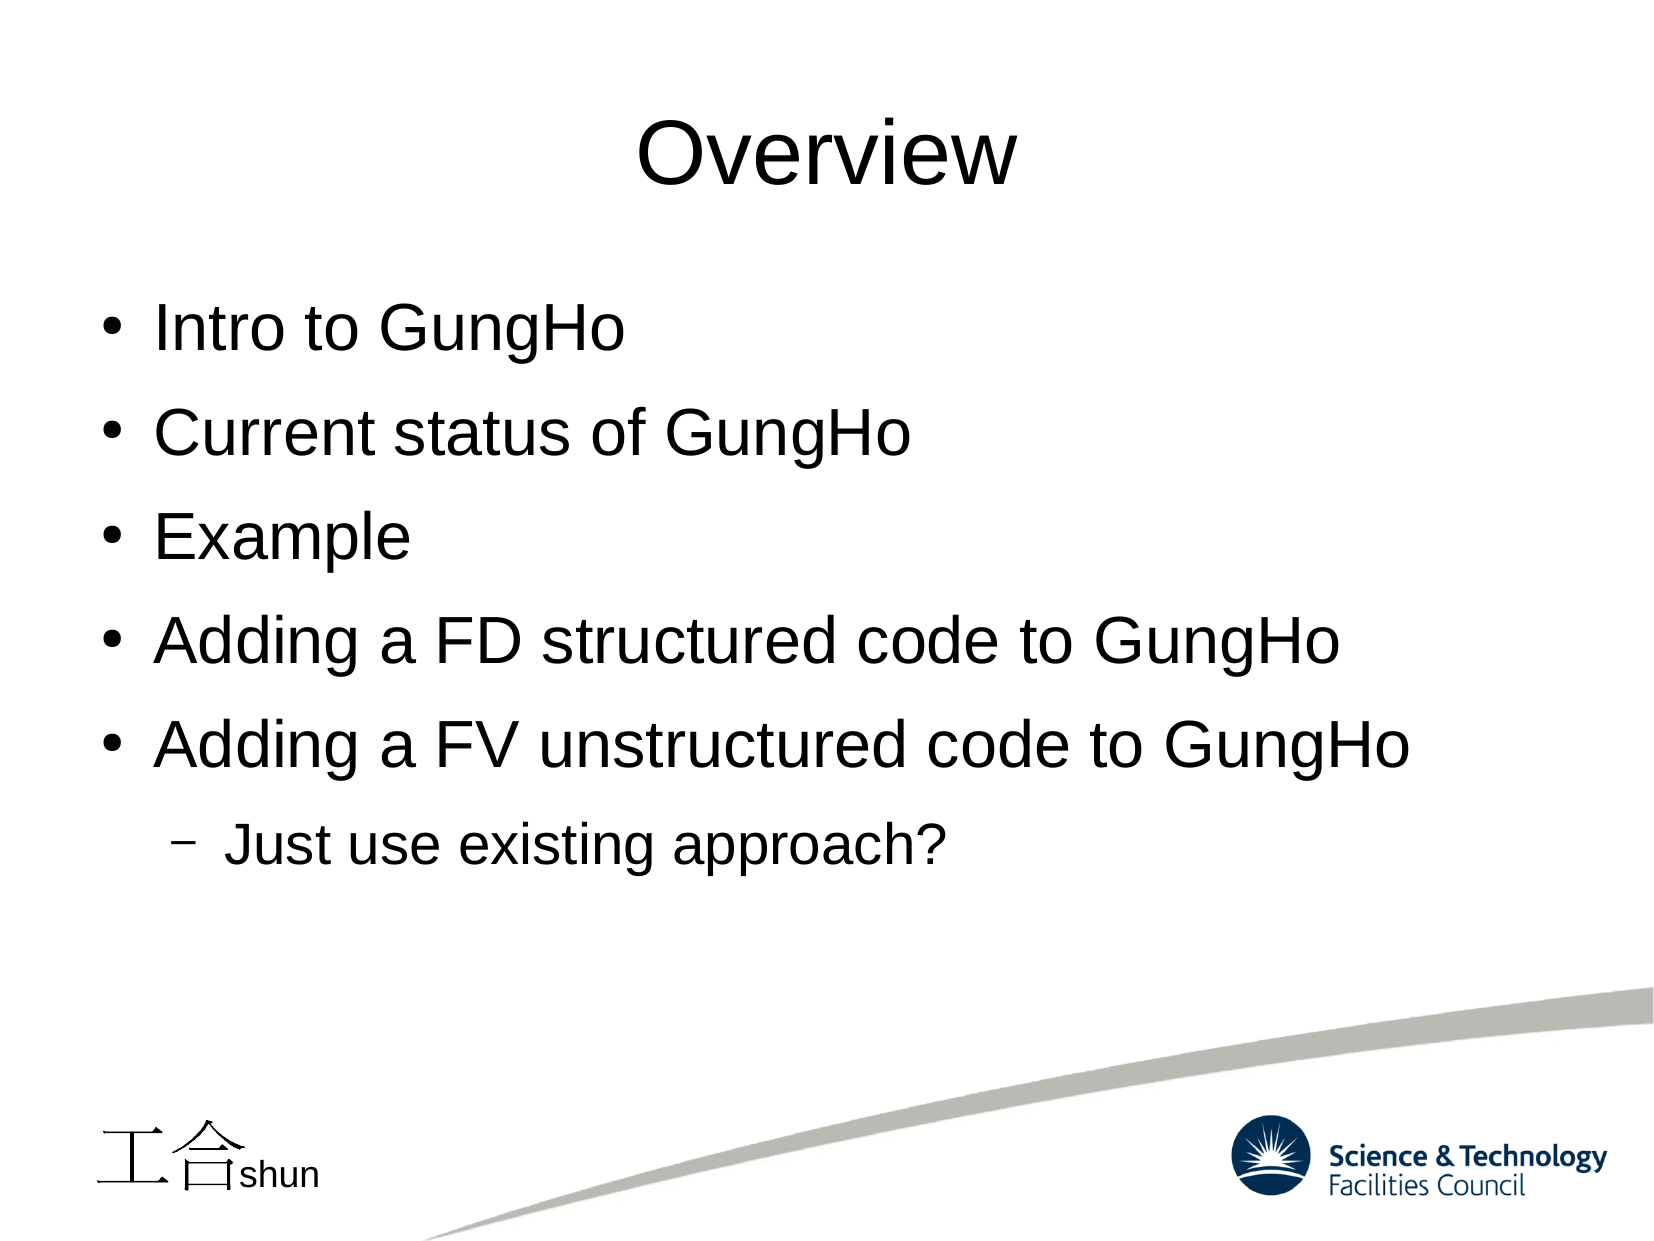

# Overview
Intro to GungHo
Current status of GungHo
Example
Adding a FD structured code to GungHo
Adding a FV unstructured code to GungHo
Just use existing approach?